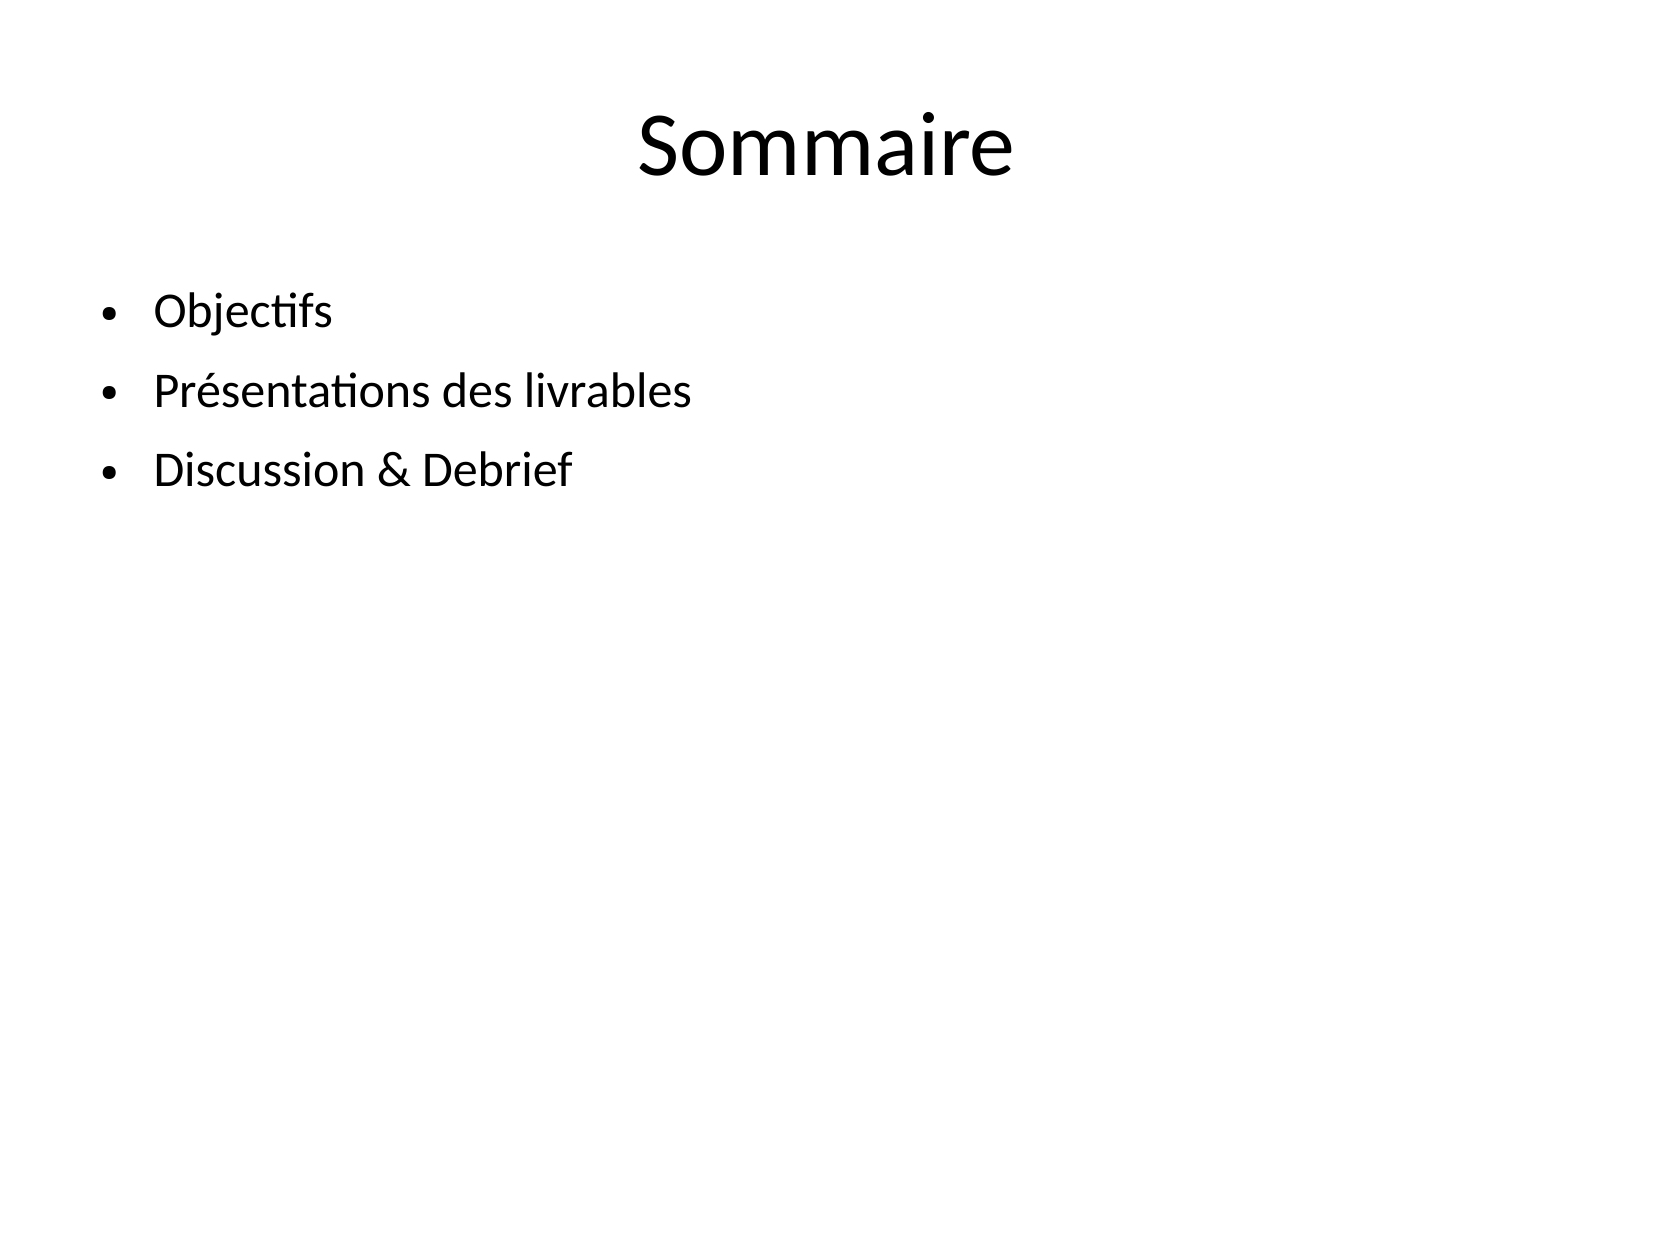

# Sommaire
Objectifs
Présentations des livrables
Discussion & Debrief